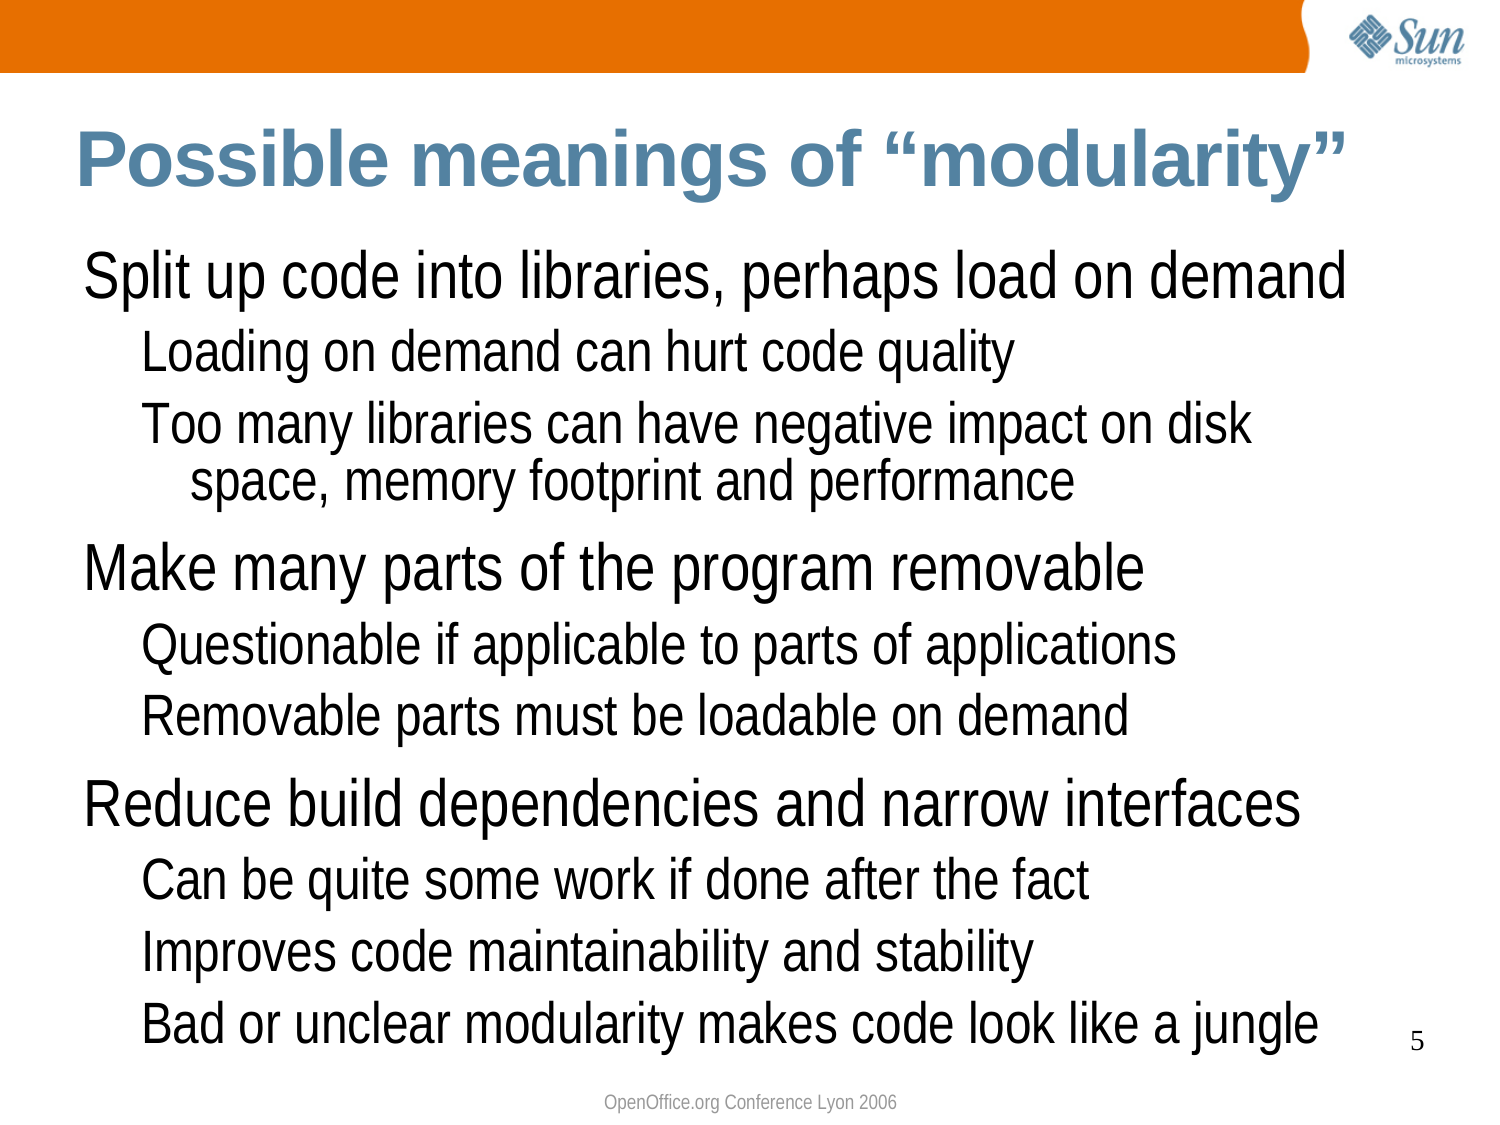

# Possible meanings of “modularity”
Split up code into libraries, perhaps load on demand
Loading on demand can hurt code quality
Too many libraries can have negative impact on disk space, memory footprint and performance
Make many parts of the program removable
Questionable if applicable to parts of applications
Removable parts must be loadable on demand
Reduce build dependencies and narrow interfaces
Can be quite some work if done after the fact
Improves code maintainability and stability
Bad or unclear modularity makes code look like a jungle